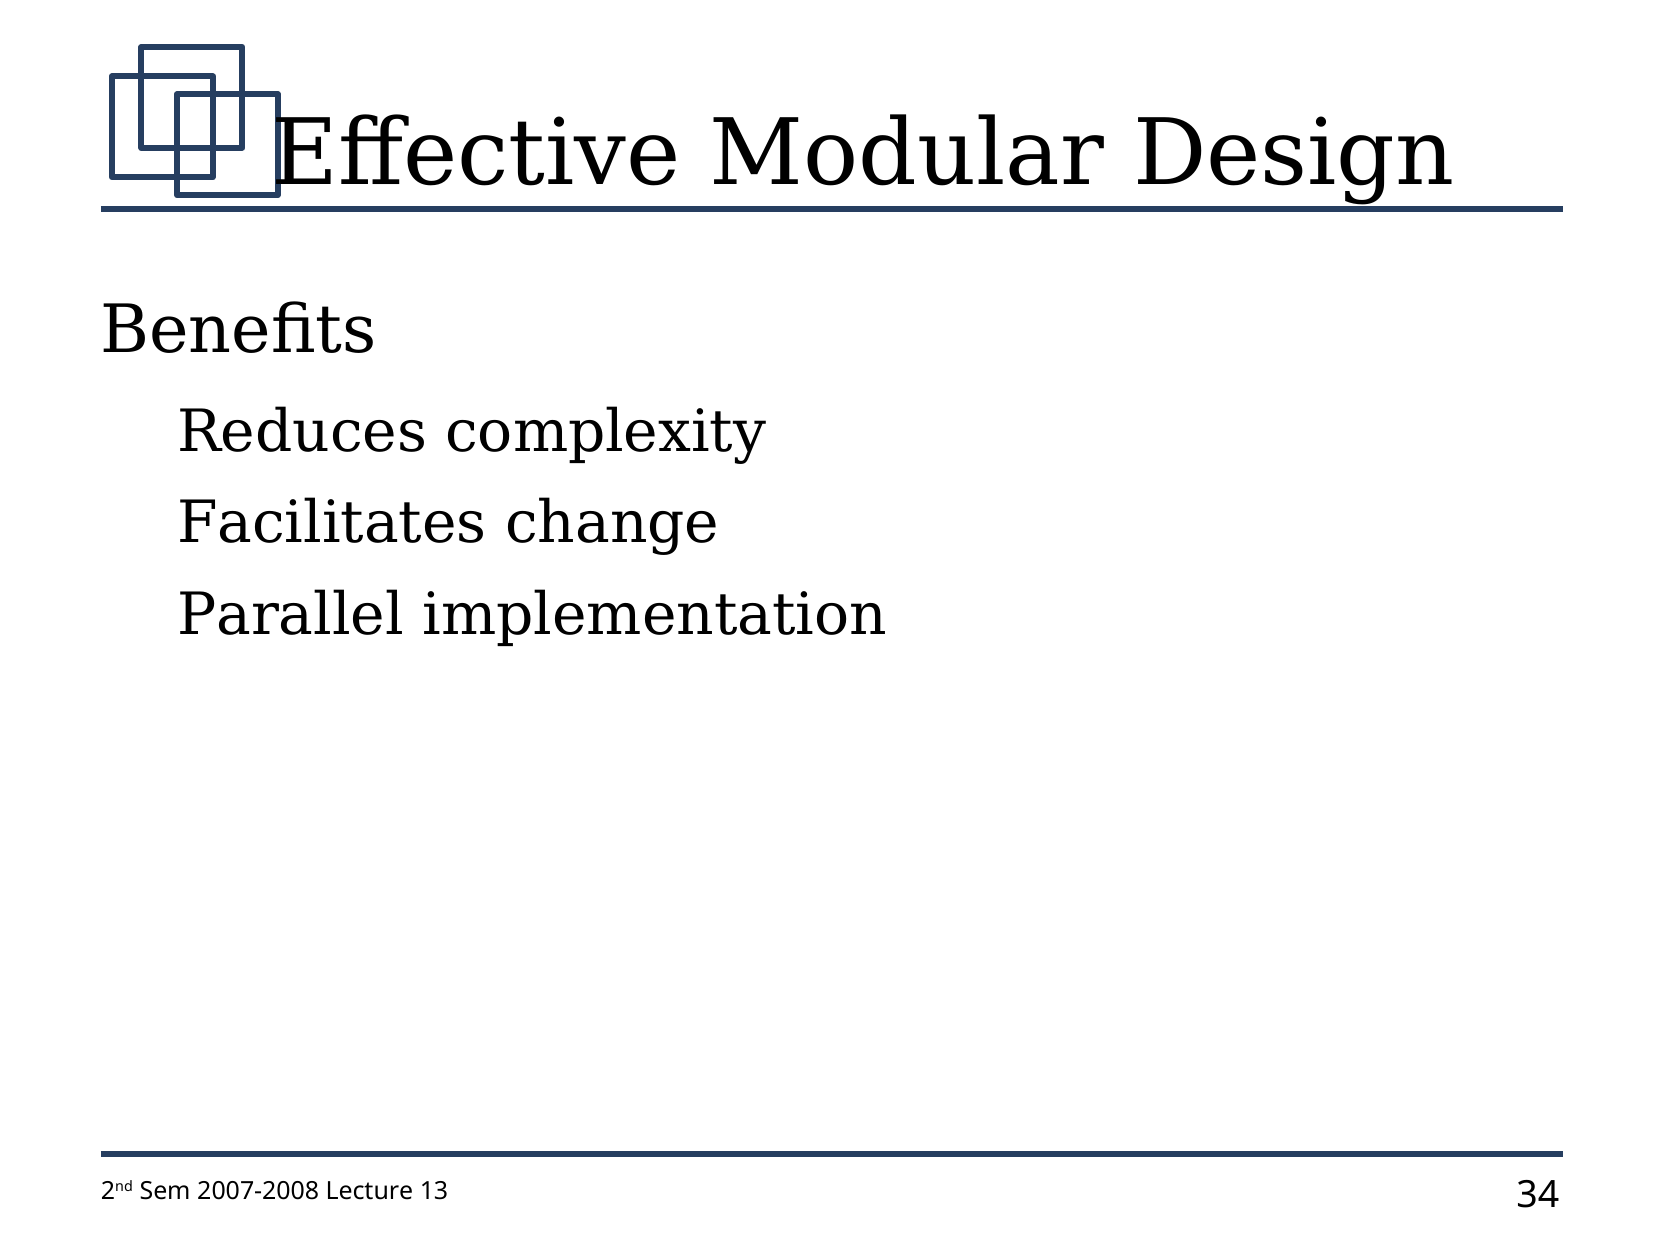

# Effective Modular Design
Benefits
Reduces complexity
Facilitates change
Parallel implementation